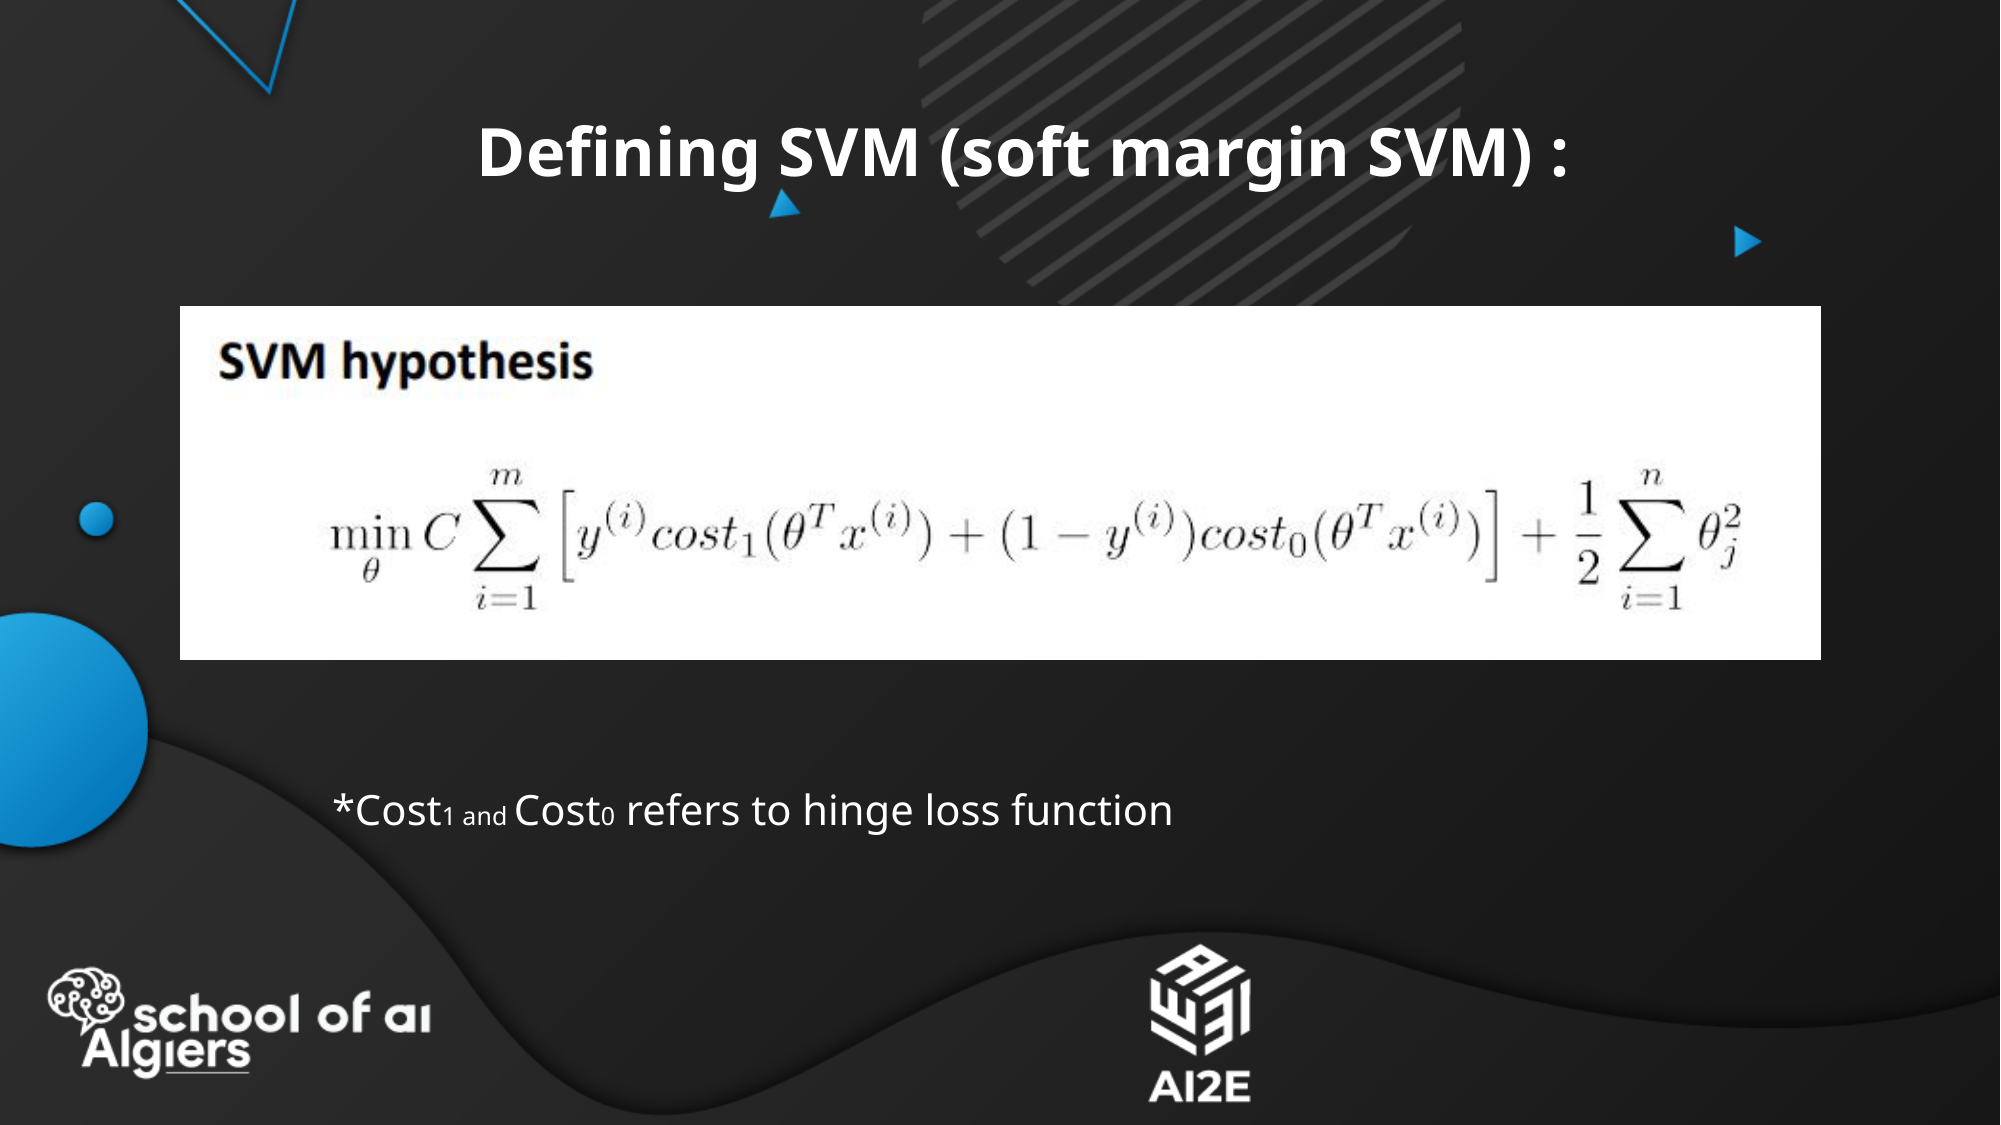

# Defining SVM (soft margin SVM) :
*Cost1 and Cost0 refers to hinge loss function